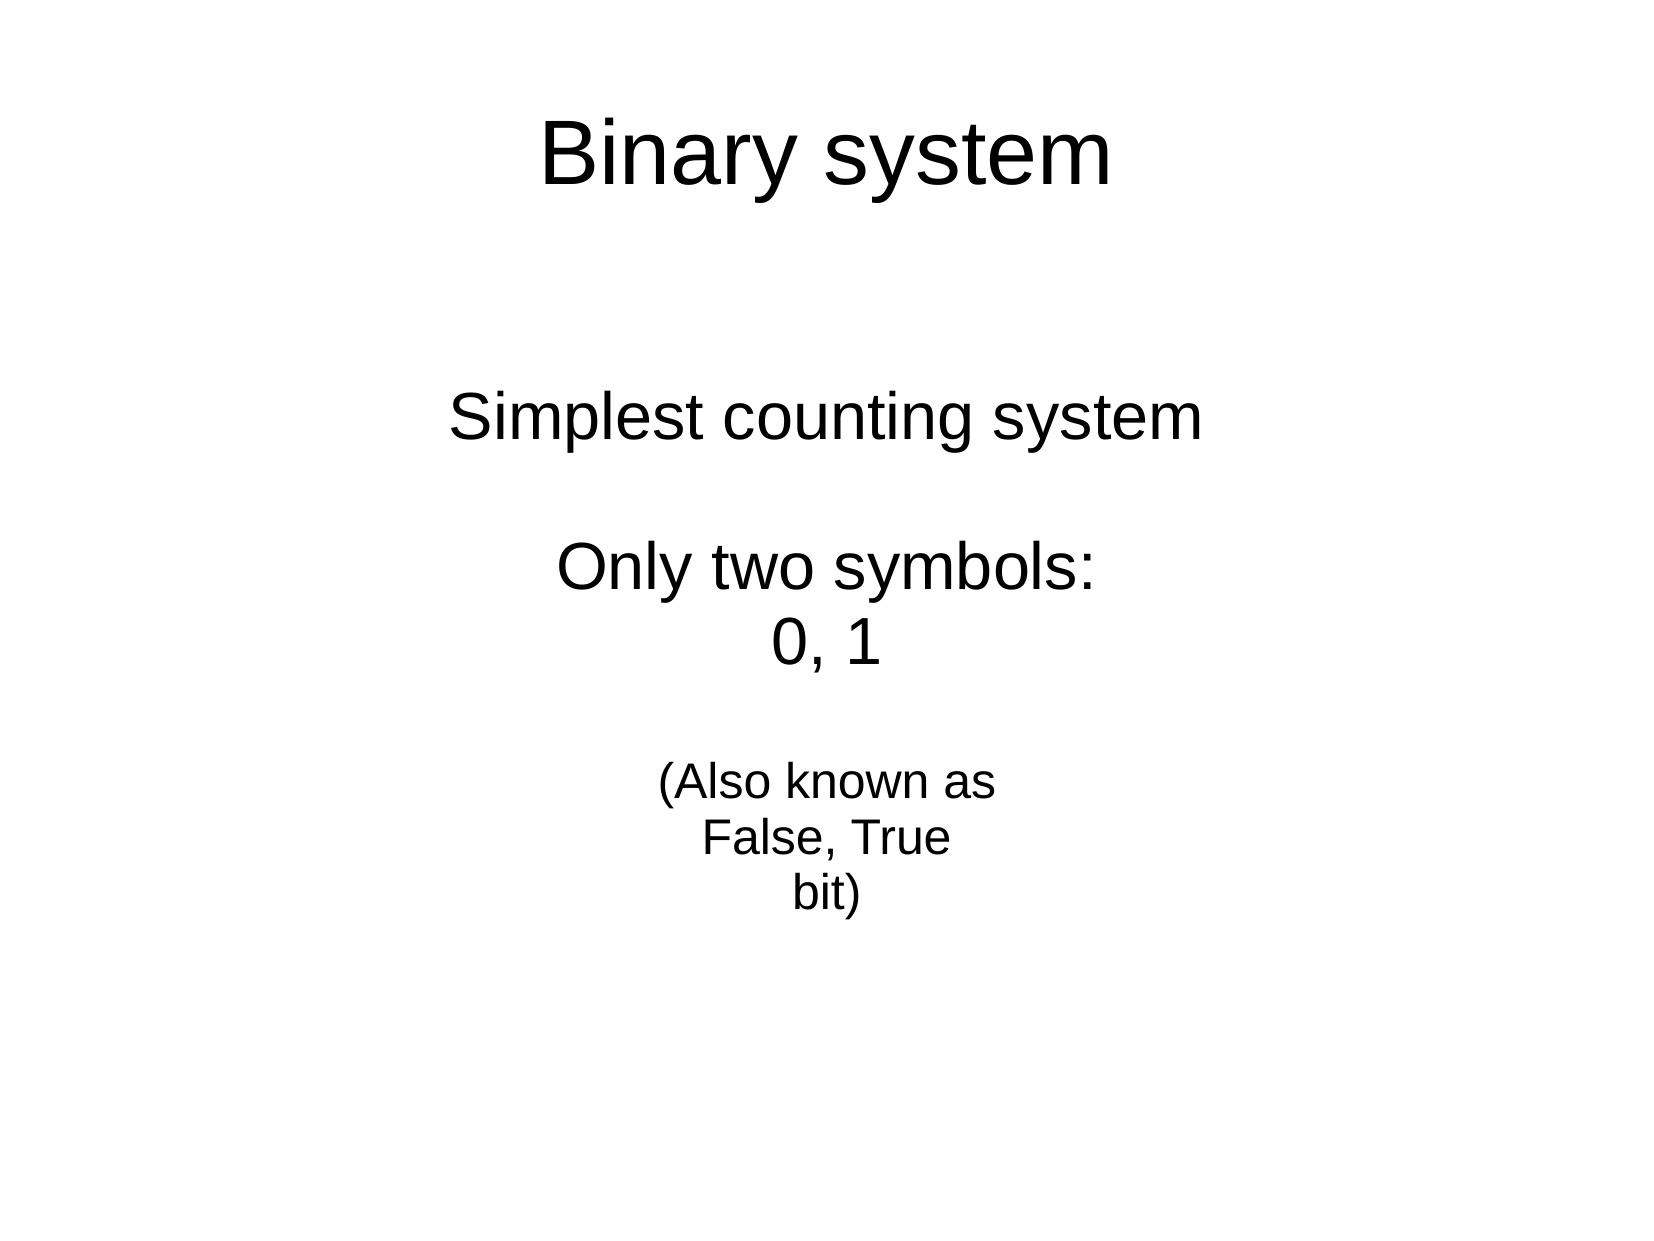

# Binary system
Simplest counting system
Only two symbols:
0, 1
(Also known as
False, True
bit)